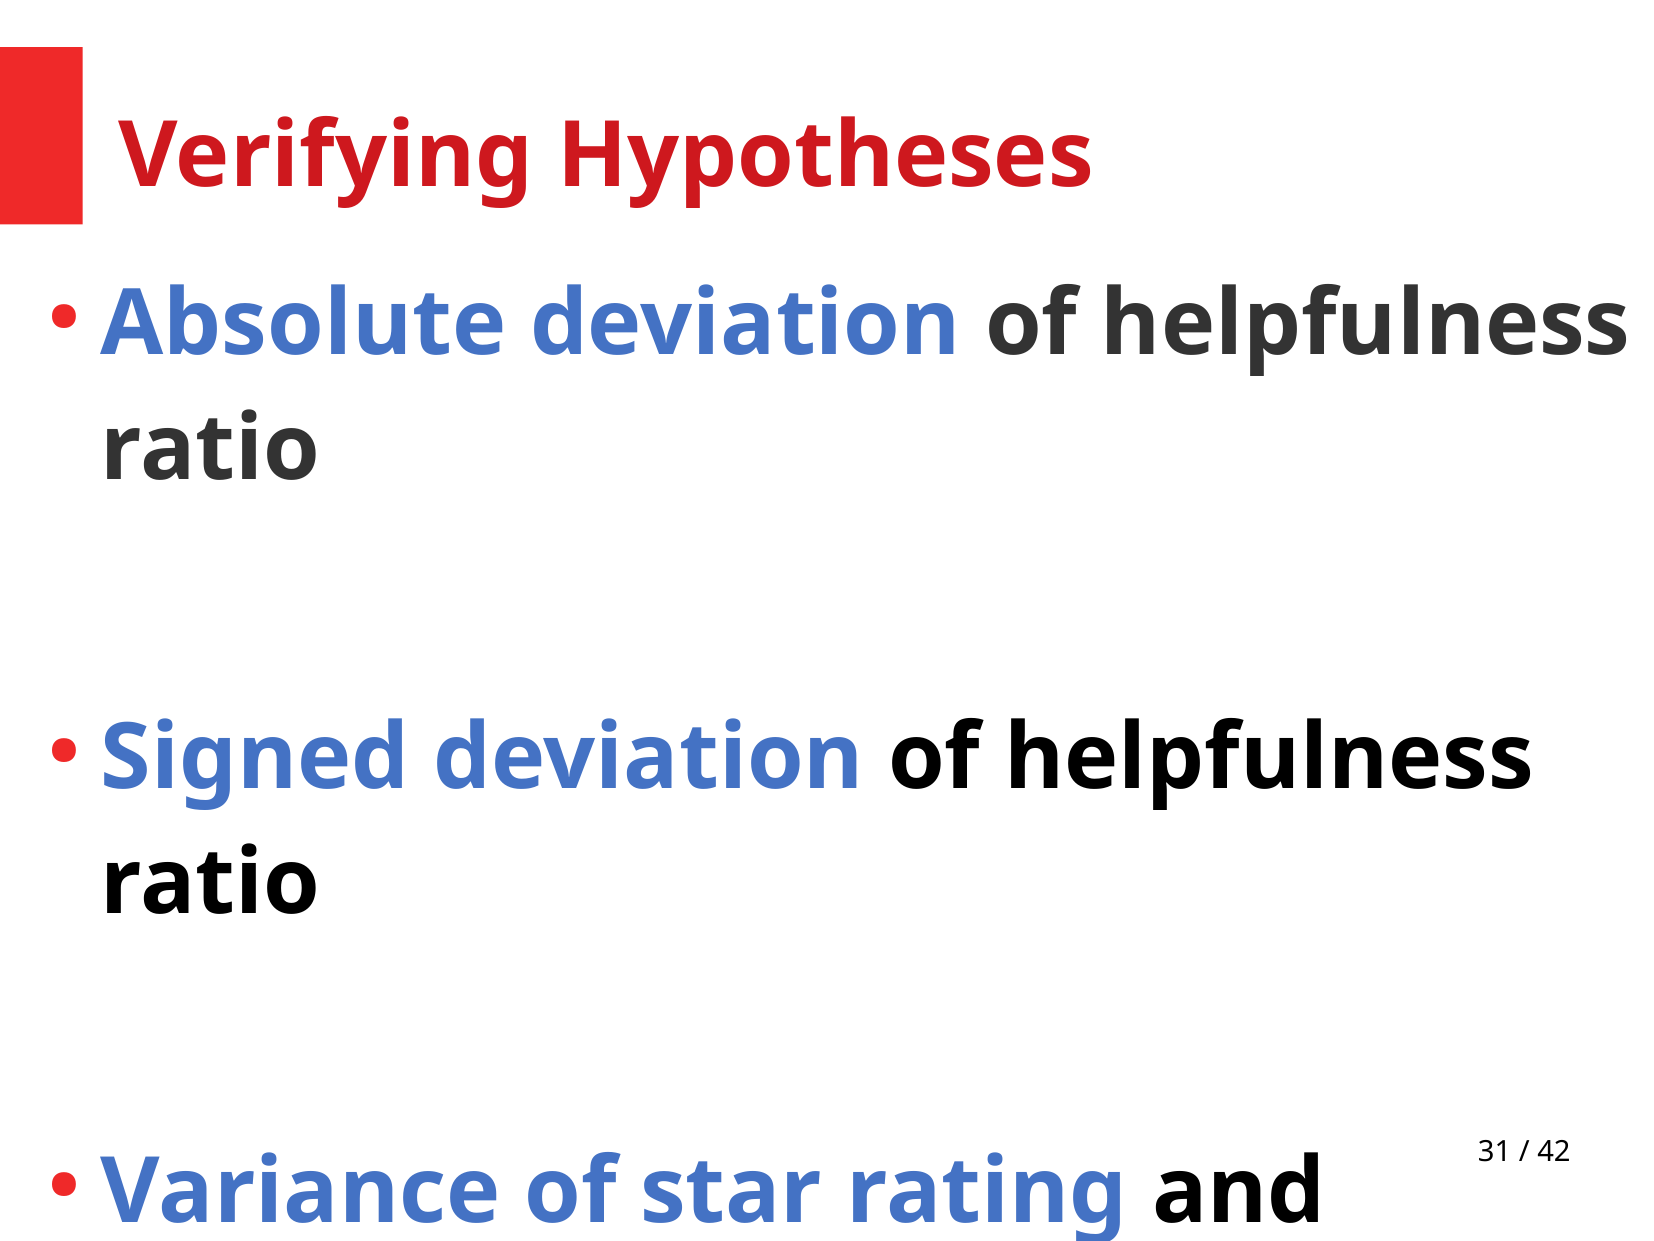

# Verifying Hypotheses
Absolute deviation of helpfulness ratio
Signed deviation of helpfulness ratio
Variance of star rating and helpfulness ratio
Making use of plagiarism
31